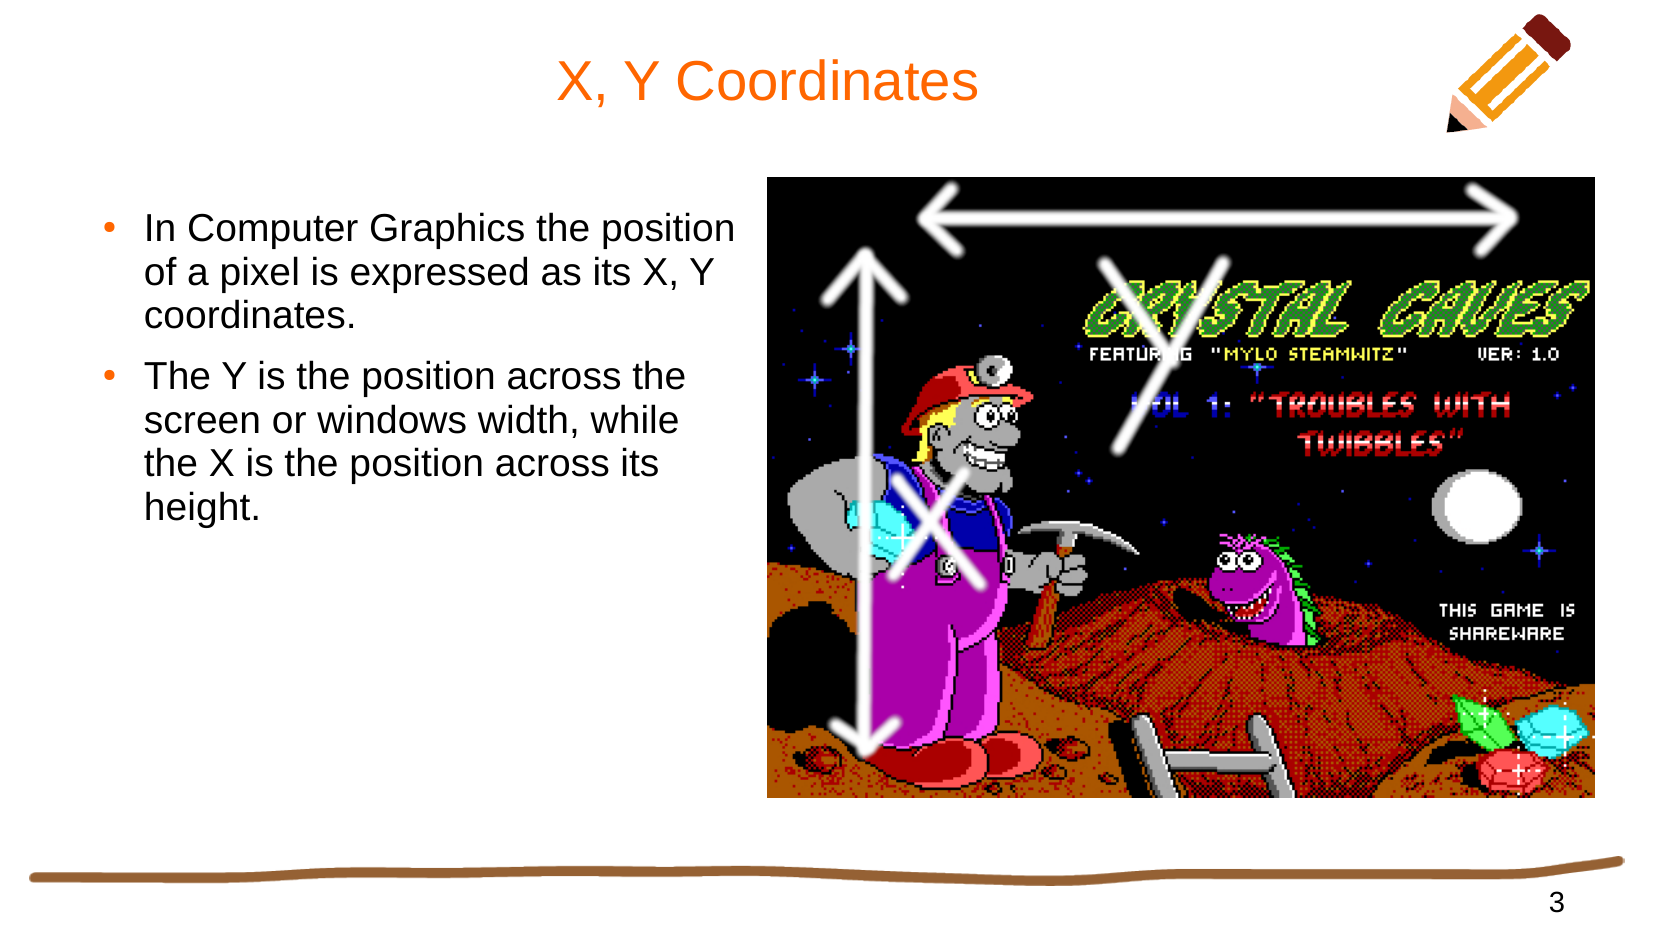

# X, Y Coordinates
In Computer Graphics the position of a pixel is expressed as its X, Y coordinates.
The Y is the position across the screen or windows width, while the X is the position across its height.
3